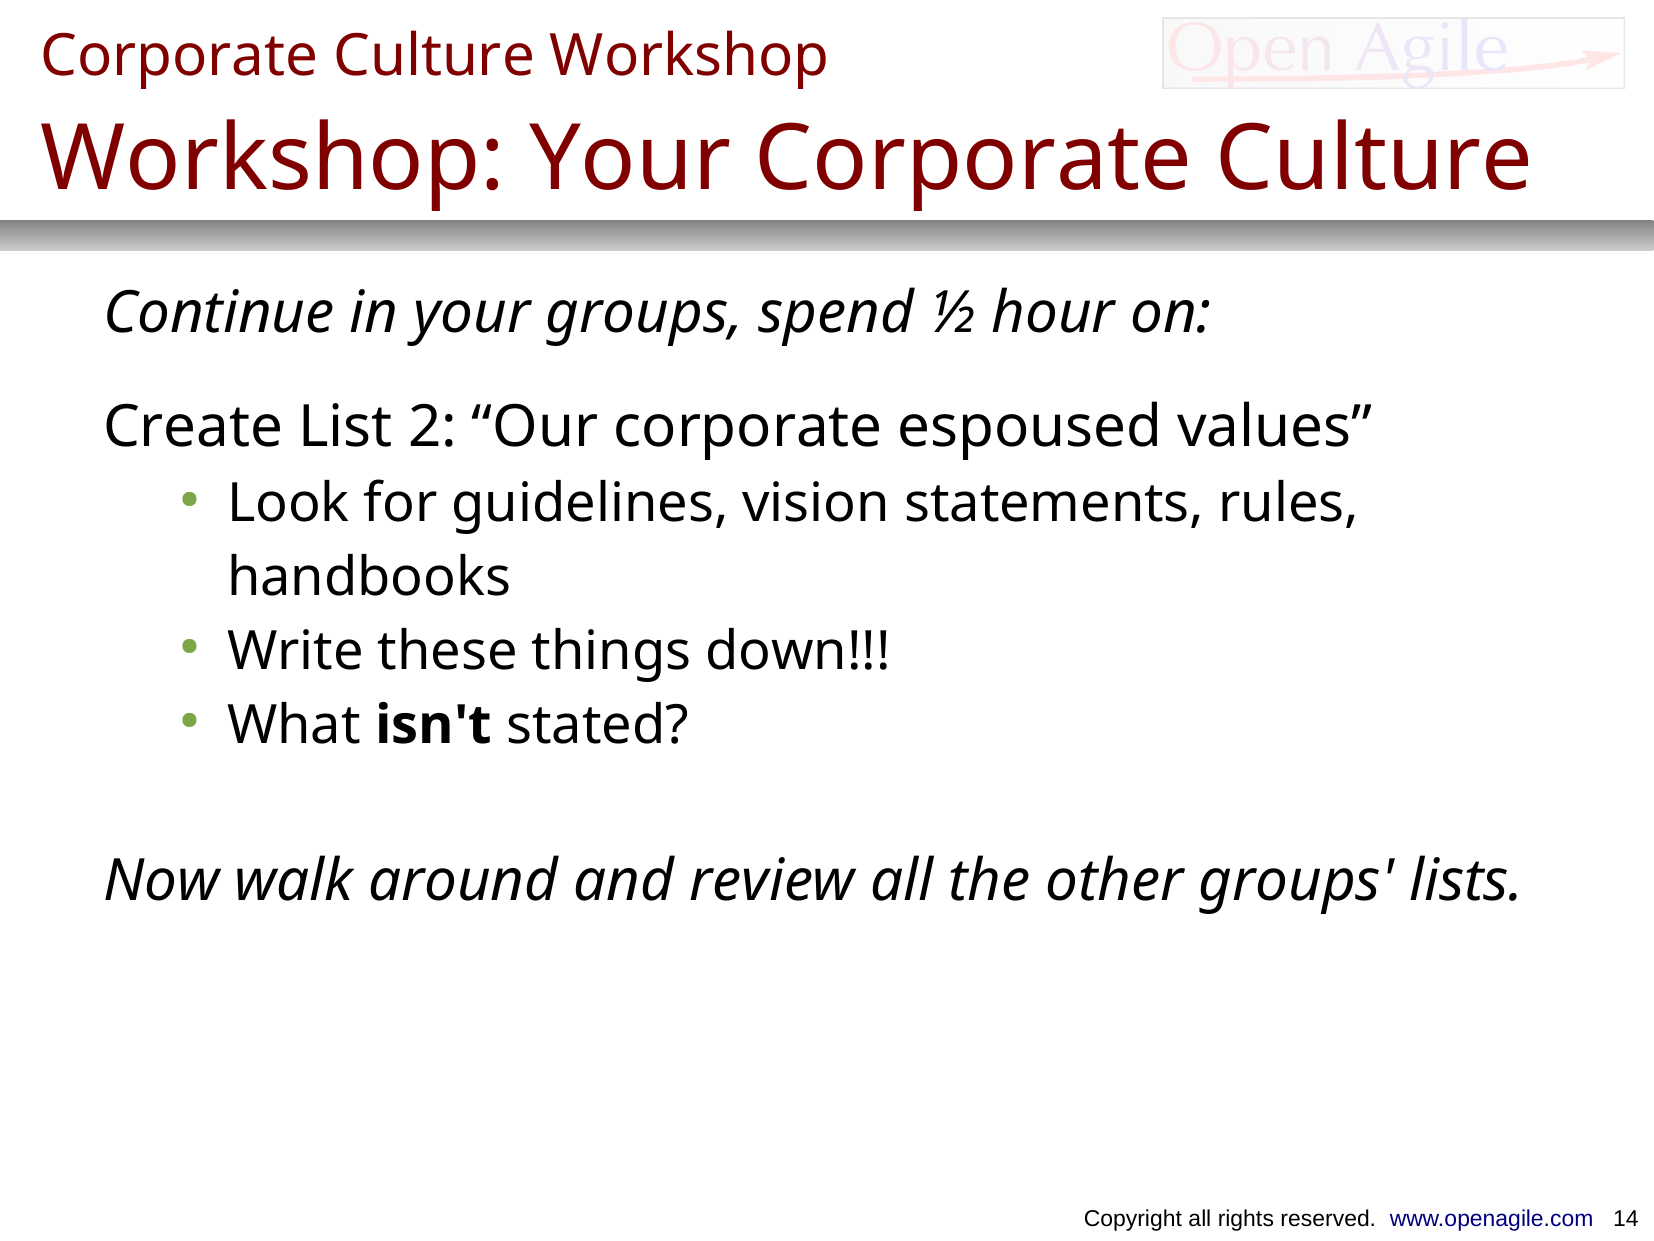

# Corporate Culture Workshop Workshop: Your Corporate Culture
Continue in your groups, spend ½ hour on:
Create List 2: “Our corporate espoused values”
Look for guidelines, vision statements, rules, handbooks
Write these things down!!!
What isn't stated?
Now walk around and review all the other groups' lists.